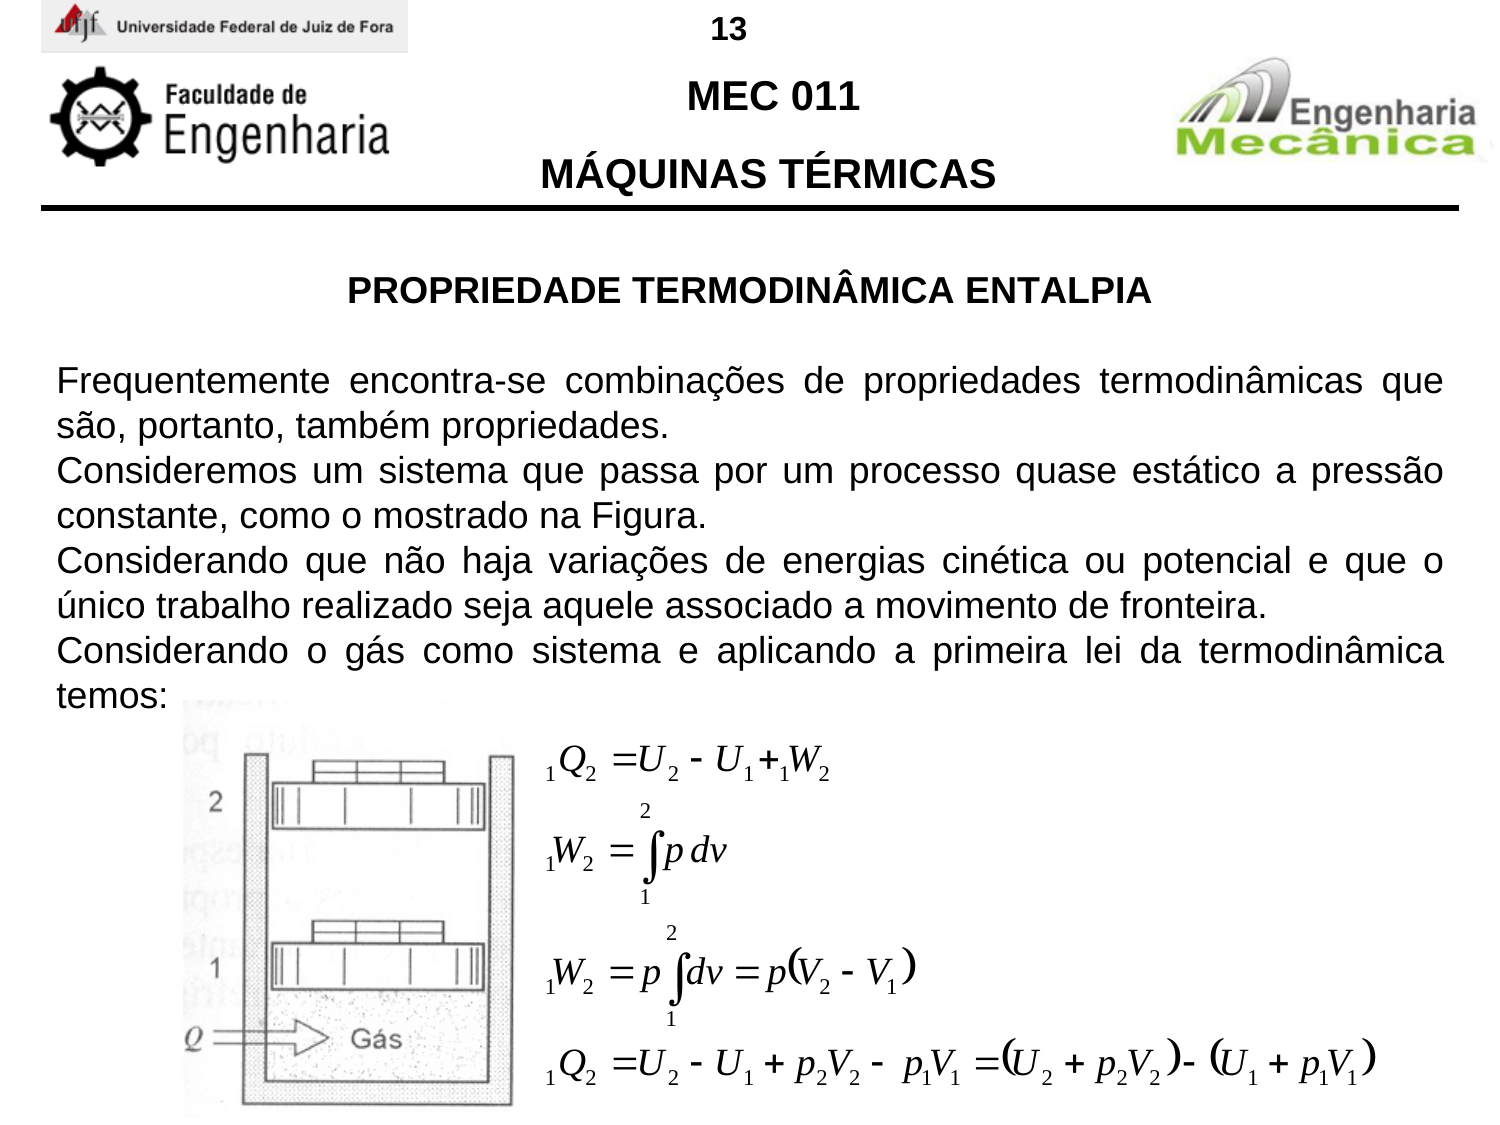

PROPRIEDADE TERMODINÂMICA ENTALPIA
Frequentemente encontra-se combinações de propriedades termodinâmicas que são, portanto, também propriedades.
Consideremos um sistema que passa por um processo quase estático a pressão constante, como o mostrado na Figura.
Considerando que não haja variações de energias cinética ou potencial e que o único trabalho realizado seja aquele associado a movimento de fronteira.
Considerando o gás como sistema e aplicando a primeira lei da termodinâmica temos: